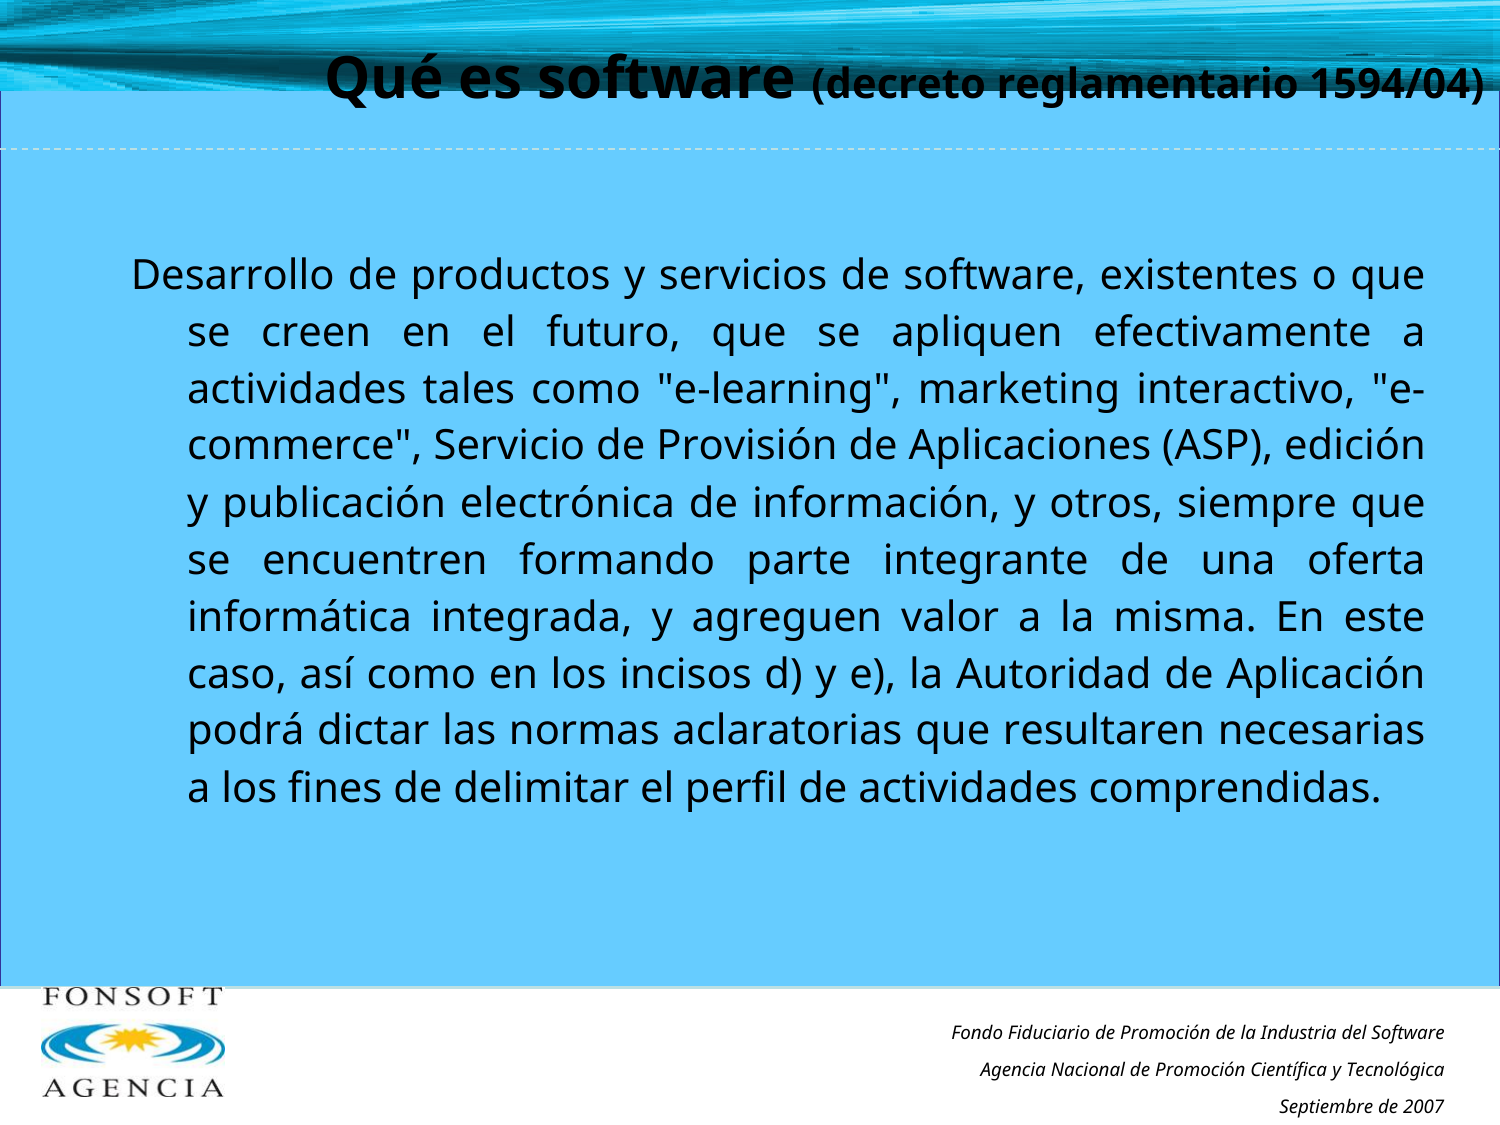

Qué es software (decreto reglamentario 1594/04)
Desarrollo de productos y servicios de software, existentes o que se creen en el futuro, que se apliquen efectivamente a actividades tales como "e-learning", marketing interactivo, "e-commerce", Servicio de Provisión de Aplicaciones (ASP), edición y publicación electrónica de información, y otros, siempre que se encuentren formando parte integrante de una oferta informática integrada, y agreguen valor a la misma. En este caso, así como en los incisos d) y e), la Autoridad de Aplicación podrá dictar las normas aclaratorias que resultaren necesarias a los fines de delimitar el perfil de actividades comprendidas.